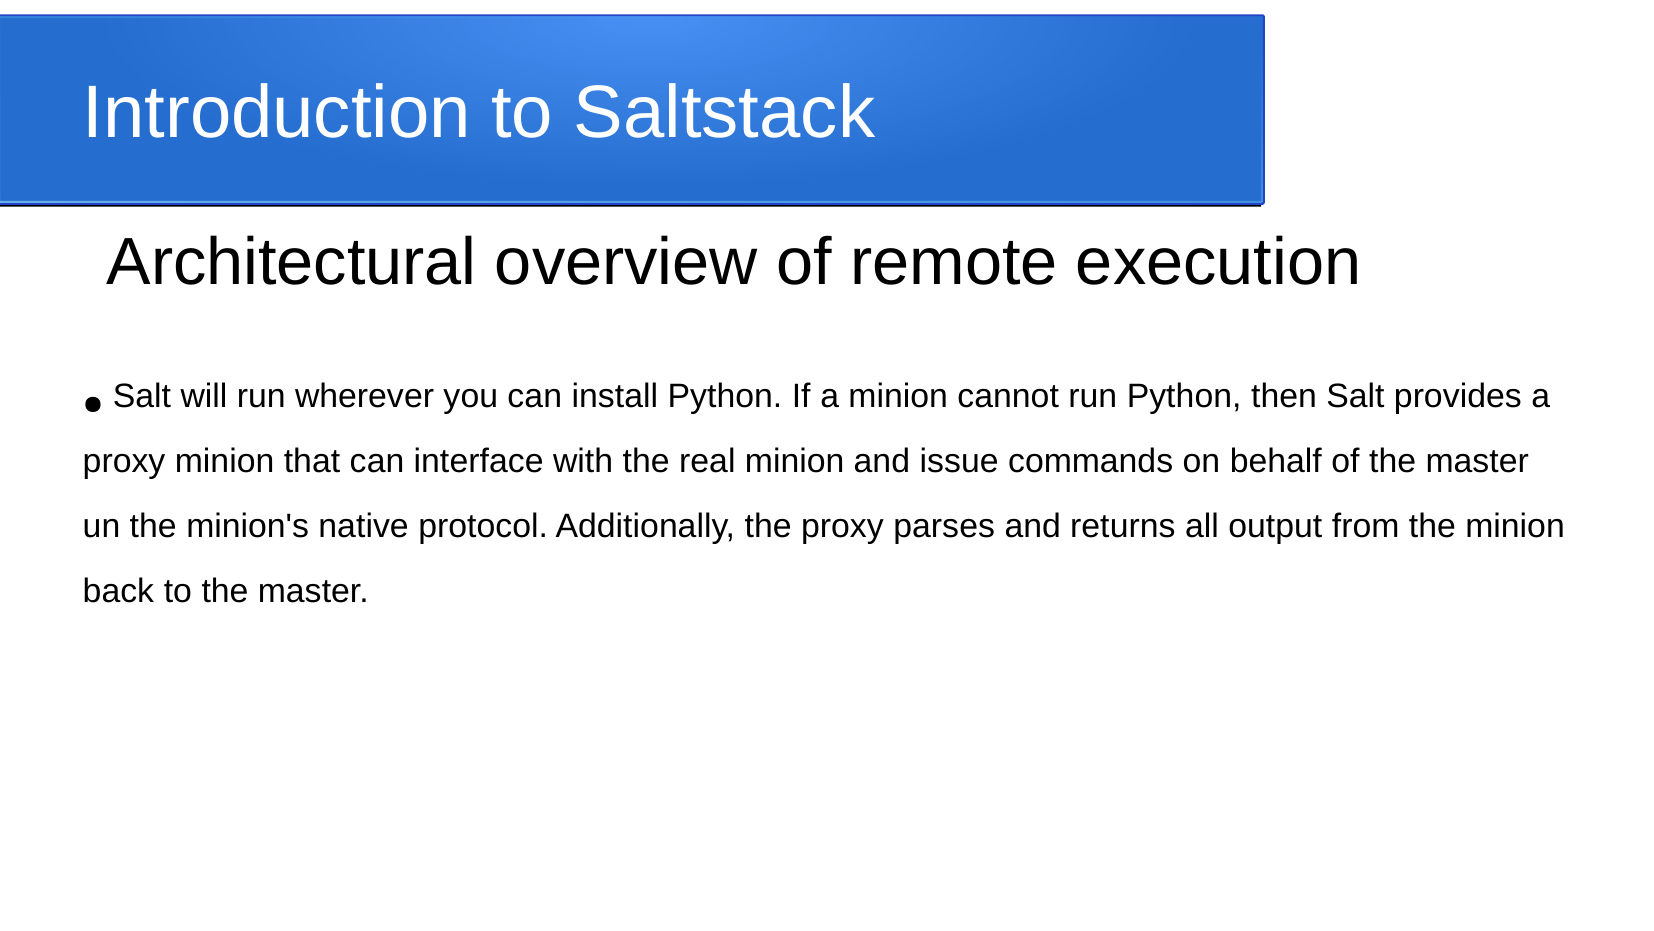

# Introduction to Saltstack
Architectural overview of remote execution
 Salt will run wherever you can install Python. If a minion cannot run Python, then Salt provides a proxy minion that can interface with the real minion and issue commands on behalf of the master un the minion's native protocol. Additionally, the proxy parses and returns all output from the minion back to the master.